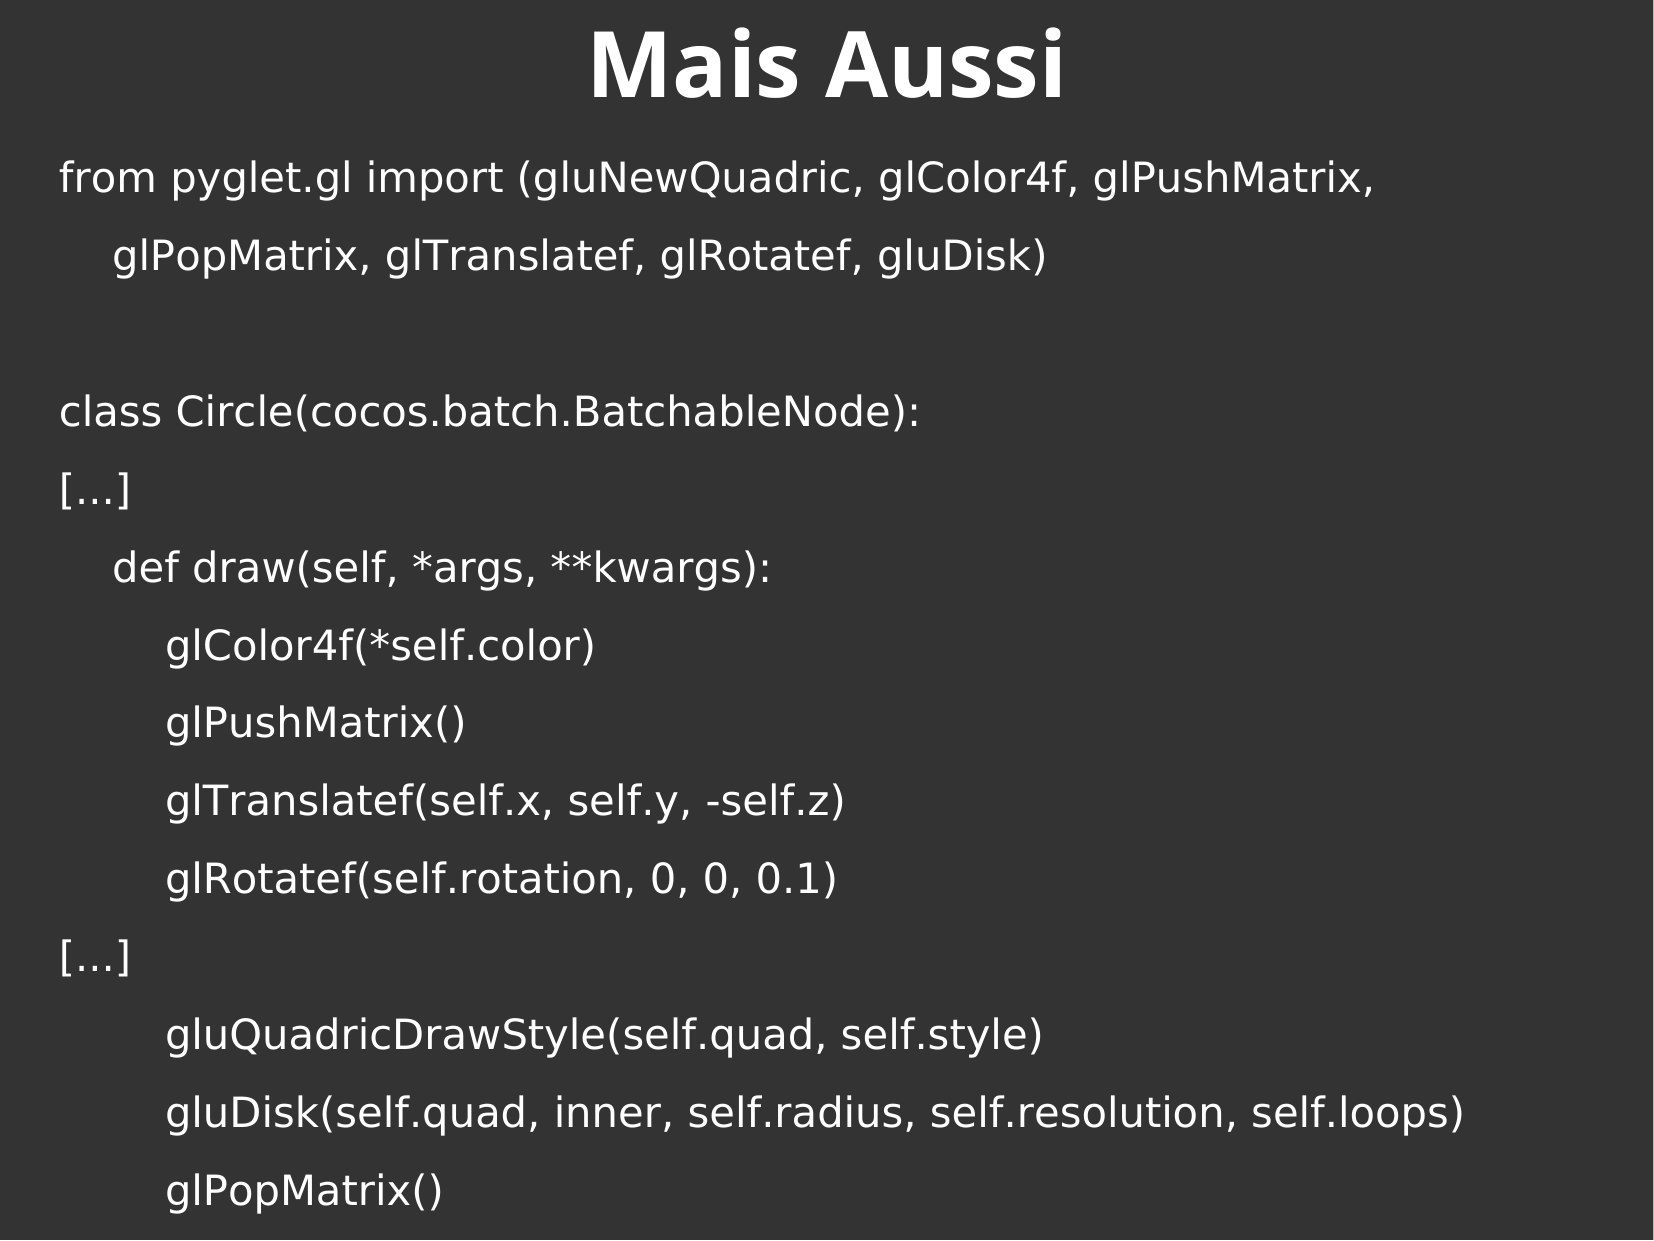

# Mais Aussi
from pyglet.gl import (gluNewQuadric, glColor4f, glPushMatrix,
 glPopMatrix, glTranslatef, glRotatef, gluDisk)
class Circle(cocos.batch.BatchableNode):
[...]
 def draw(self, *args, **kwargs):
 glColor4f(*self.color)
 glPushMatrix()
 glTranslatef(self.x, self.y, -self.z)
 glRotatef(self.rotation, 0, 0, 0.1)
[...]
 gluQuadricDrawStyle(self.quad, self.style)
 gluDisk(self.quad, inner, self.radius, self.resolution, self.loops)
 glPopMatrix()